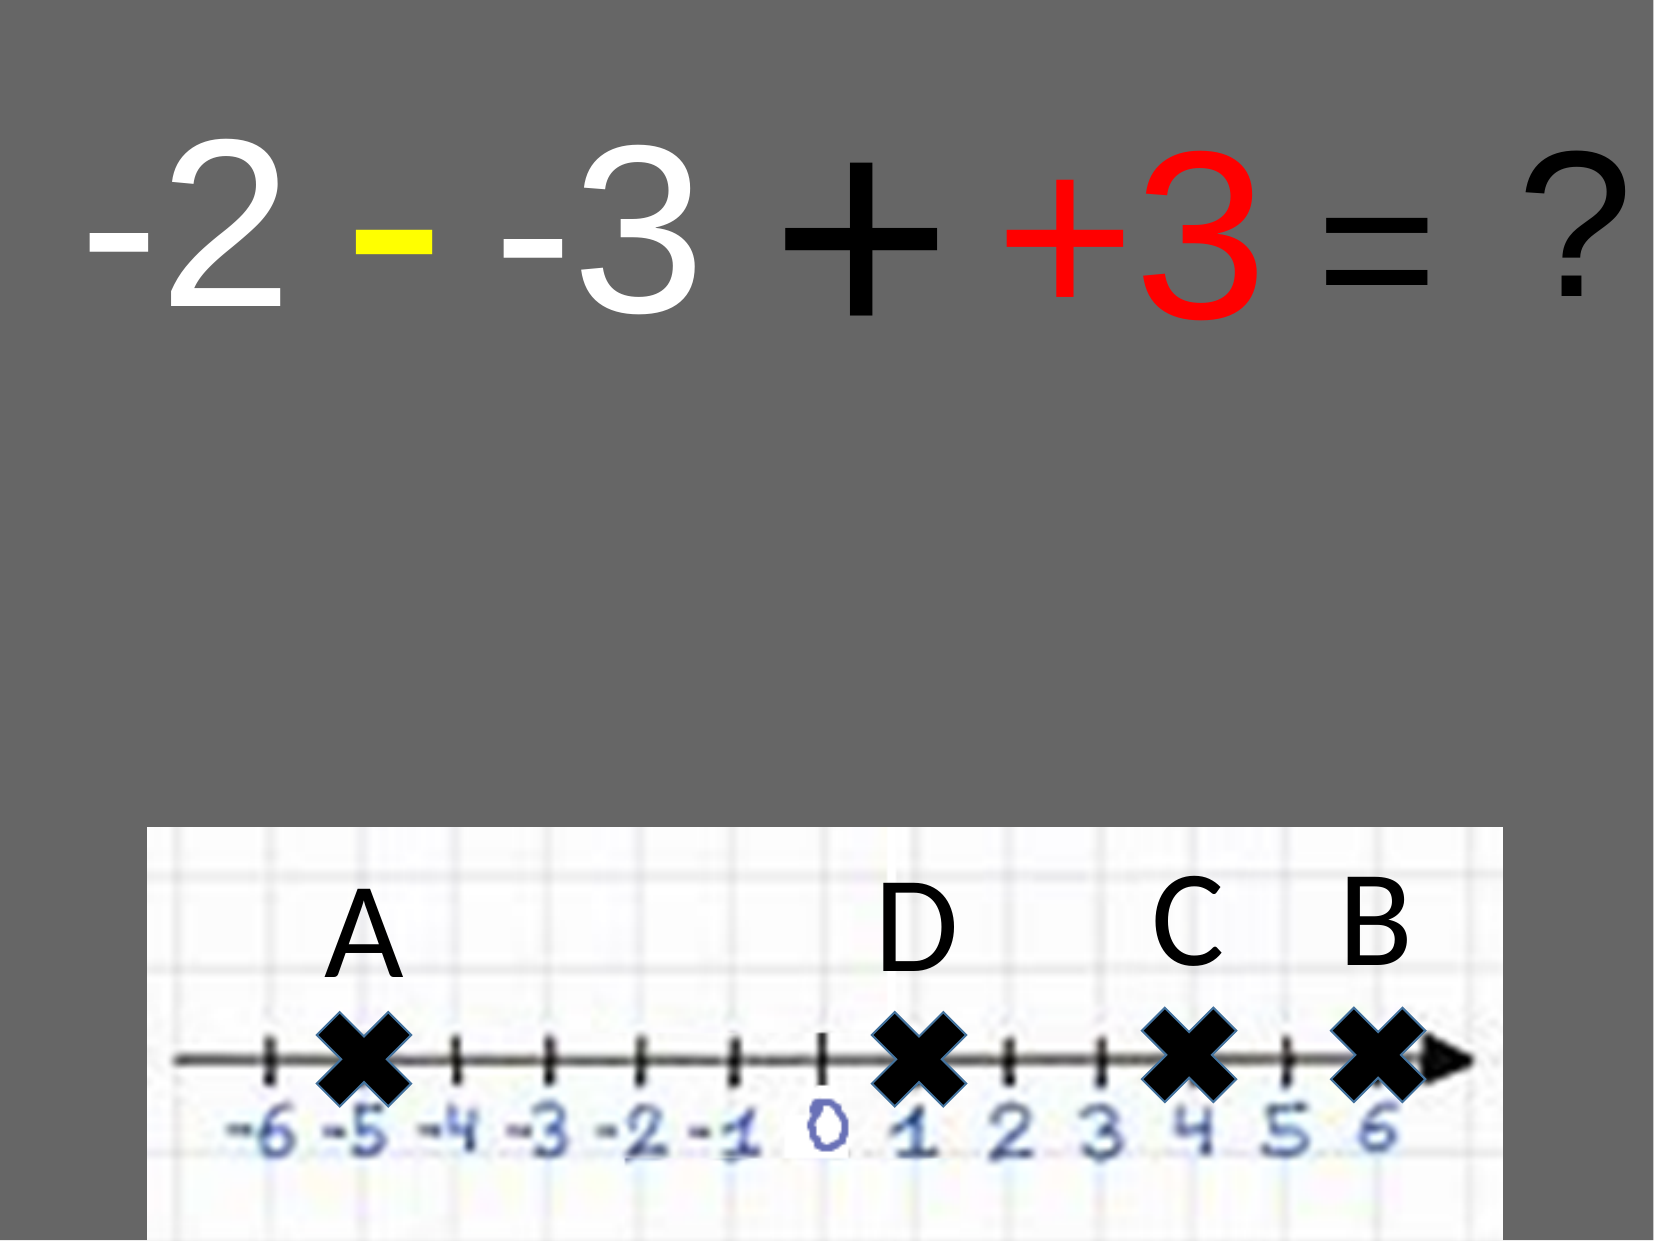

-
+
-2
-3
+3
?
=
C
B
D
A